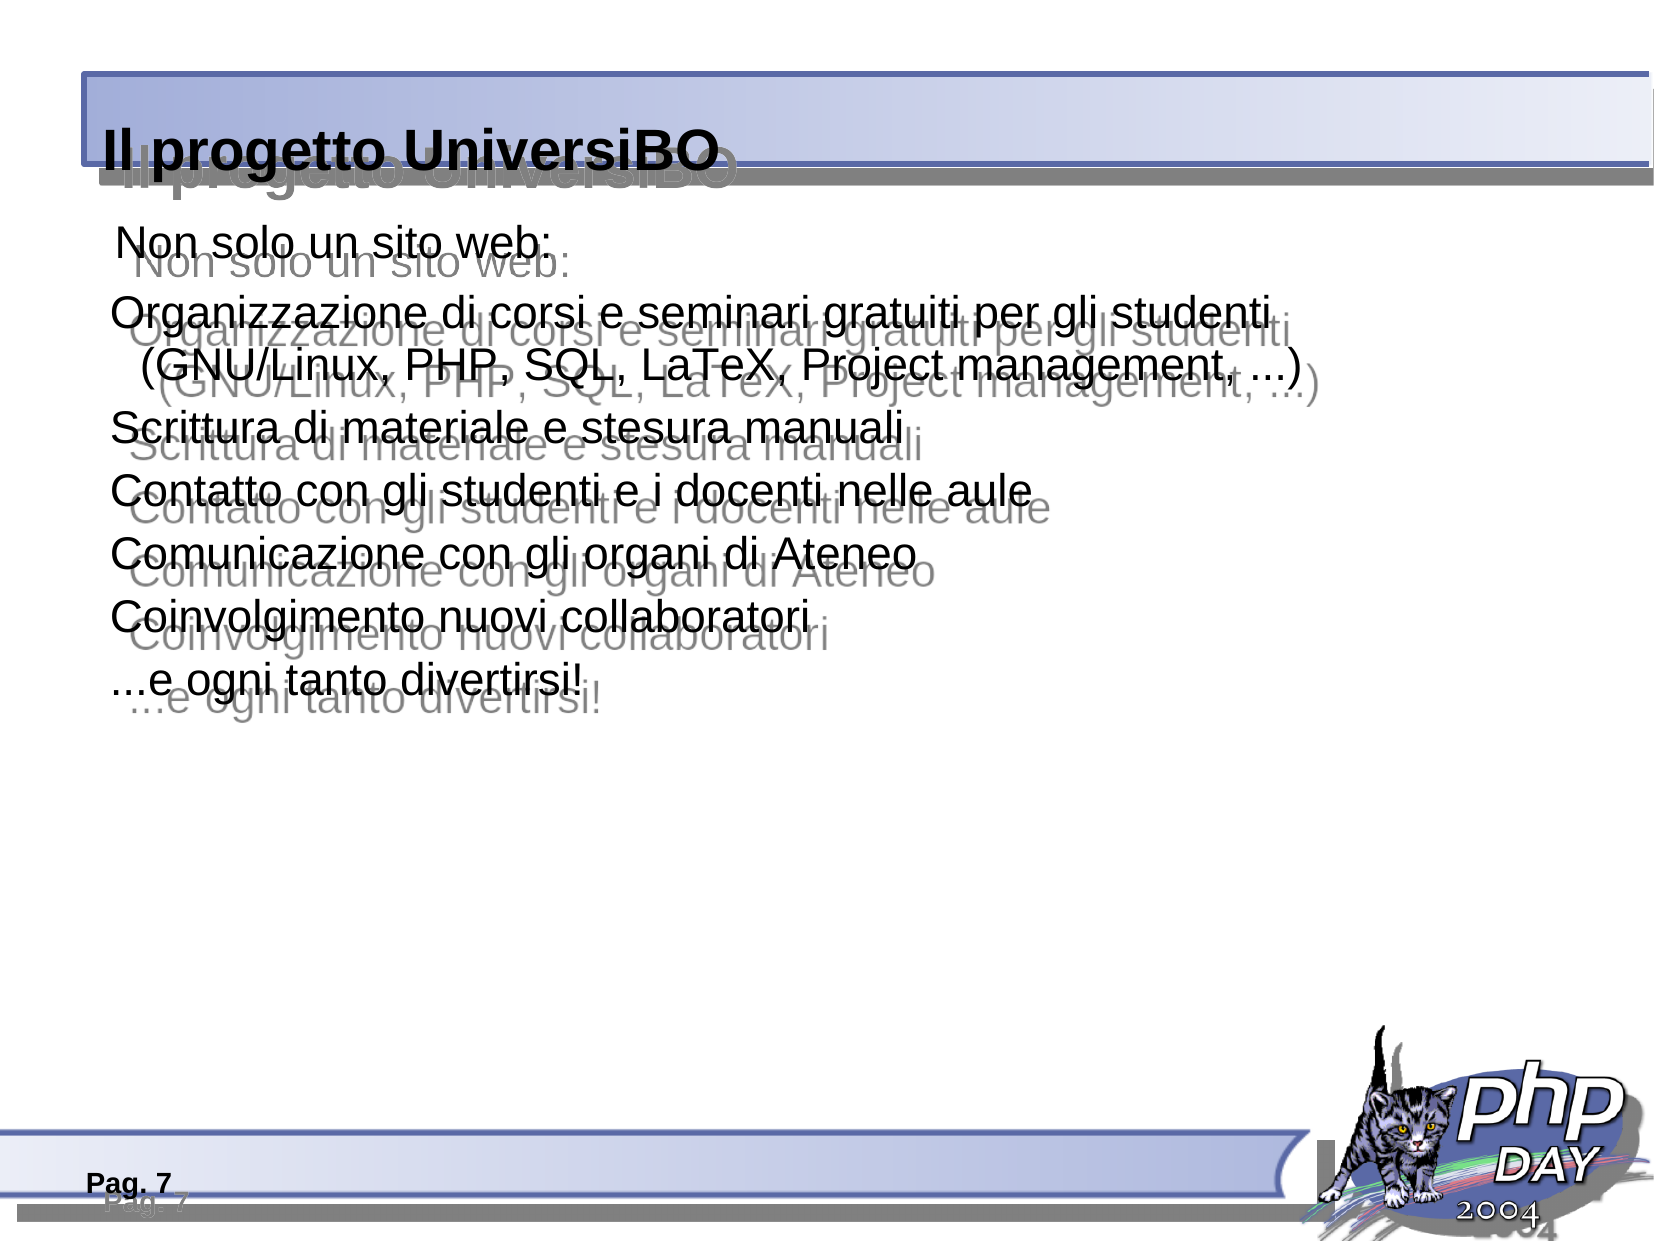

Il progetto UniversiBO
Non solo un sito web:
Organizzazione di corsi e seminari gratuiti per gli studenti
(GNU/Linux, PHP, SQL, LaTeX, Project management, ...)
Scrittura di materiale e stesura manuali
Contatto con gli studenti e i docenti nelle aule
Comunicazione con gli organi di Ateneo
Coinvolgimento nuovi collaboratori
...e ogni tanto divertirsi!